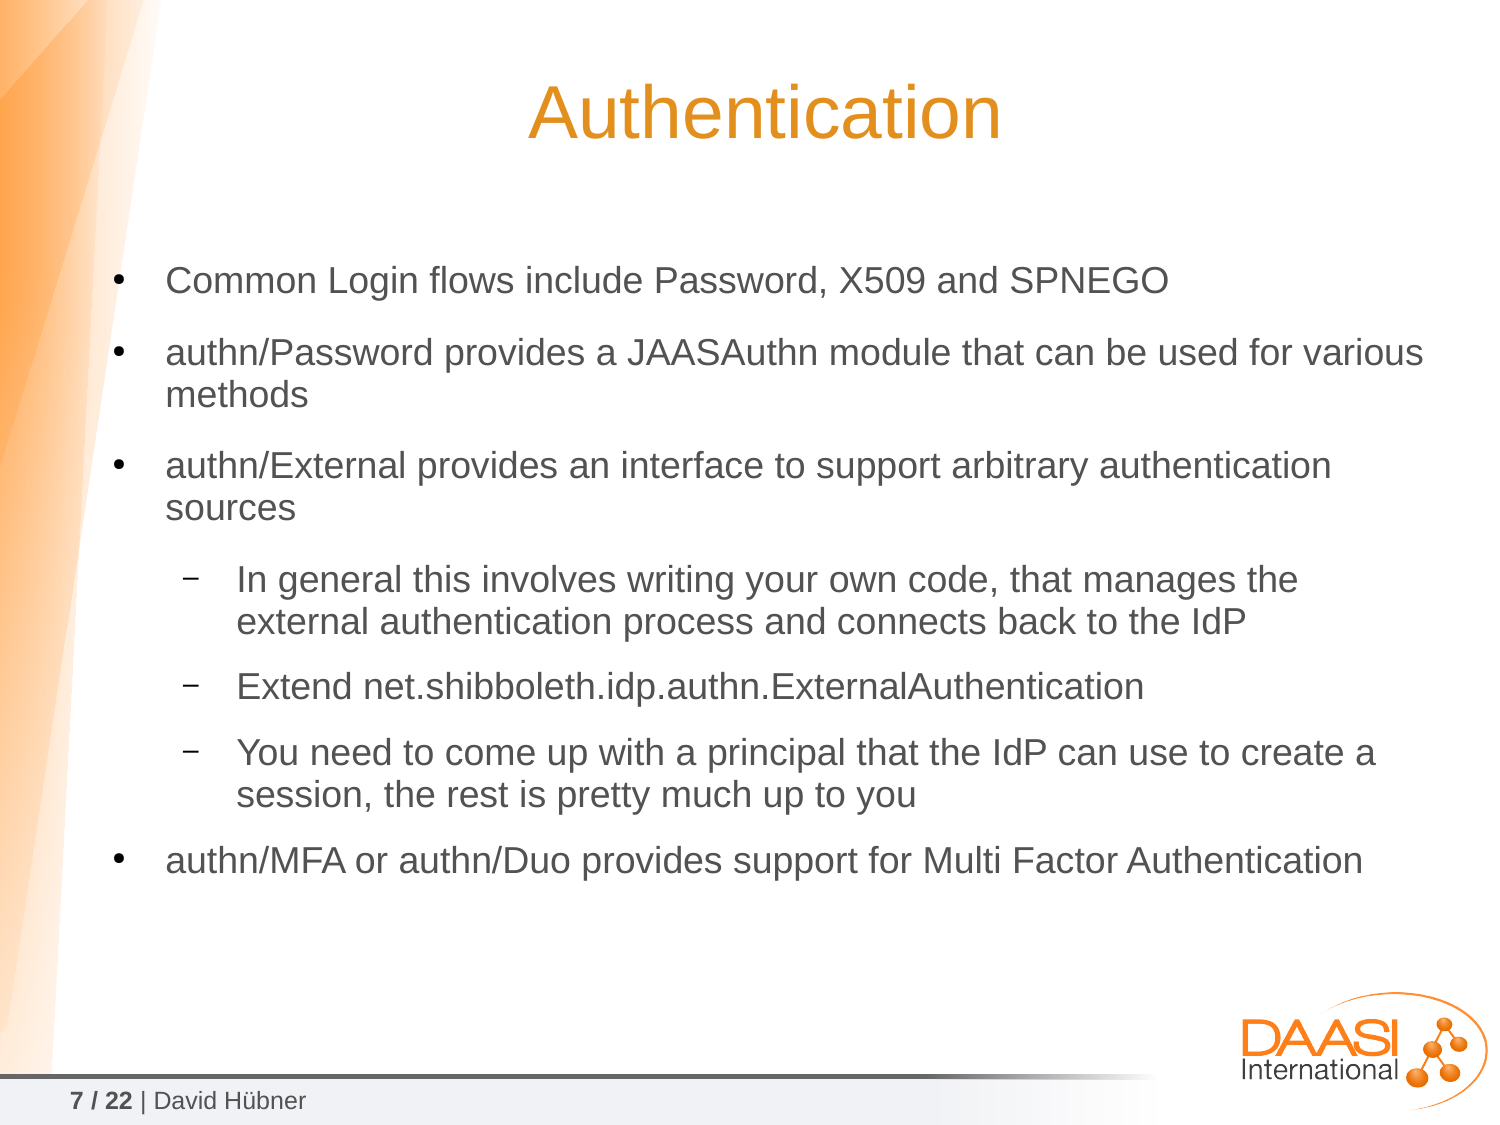

# Authentication
Common Login flows include Password, X509 and SPNEGO
authn/Password provides a JAASAuthn module that can be used for various methods
authn/External provides an interface to support arbitrary authentication sources
In general this involves writing your own code, that manages the external authentication process and connects back to the IdP
Extend net.shibboleth.idp.authn.ExternalAuthentication
You need to come up with a principal that the IdP can use to create a session, the rest is pretty much up to you
authn/MFA or authn/Duo provides support for Multi Factor Authentication